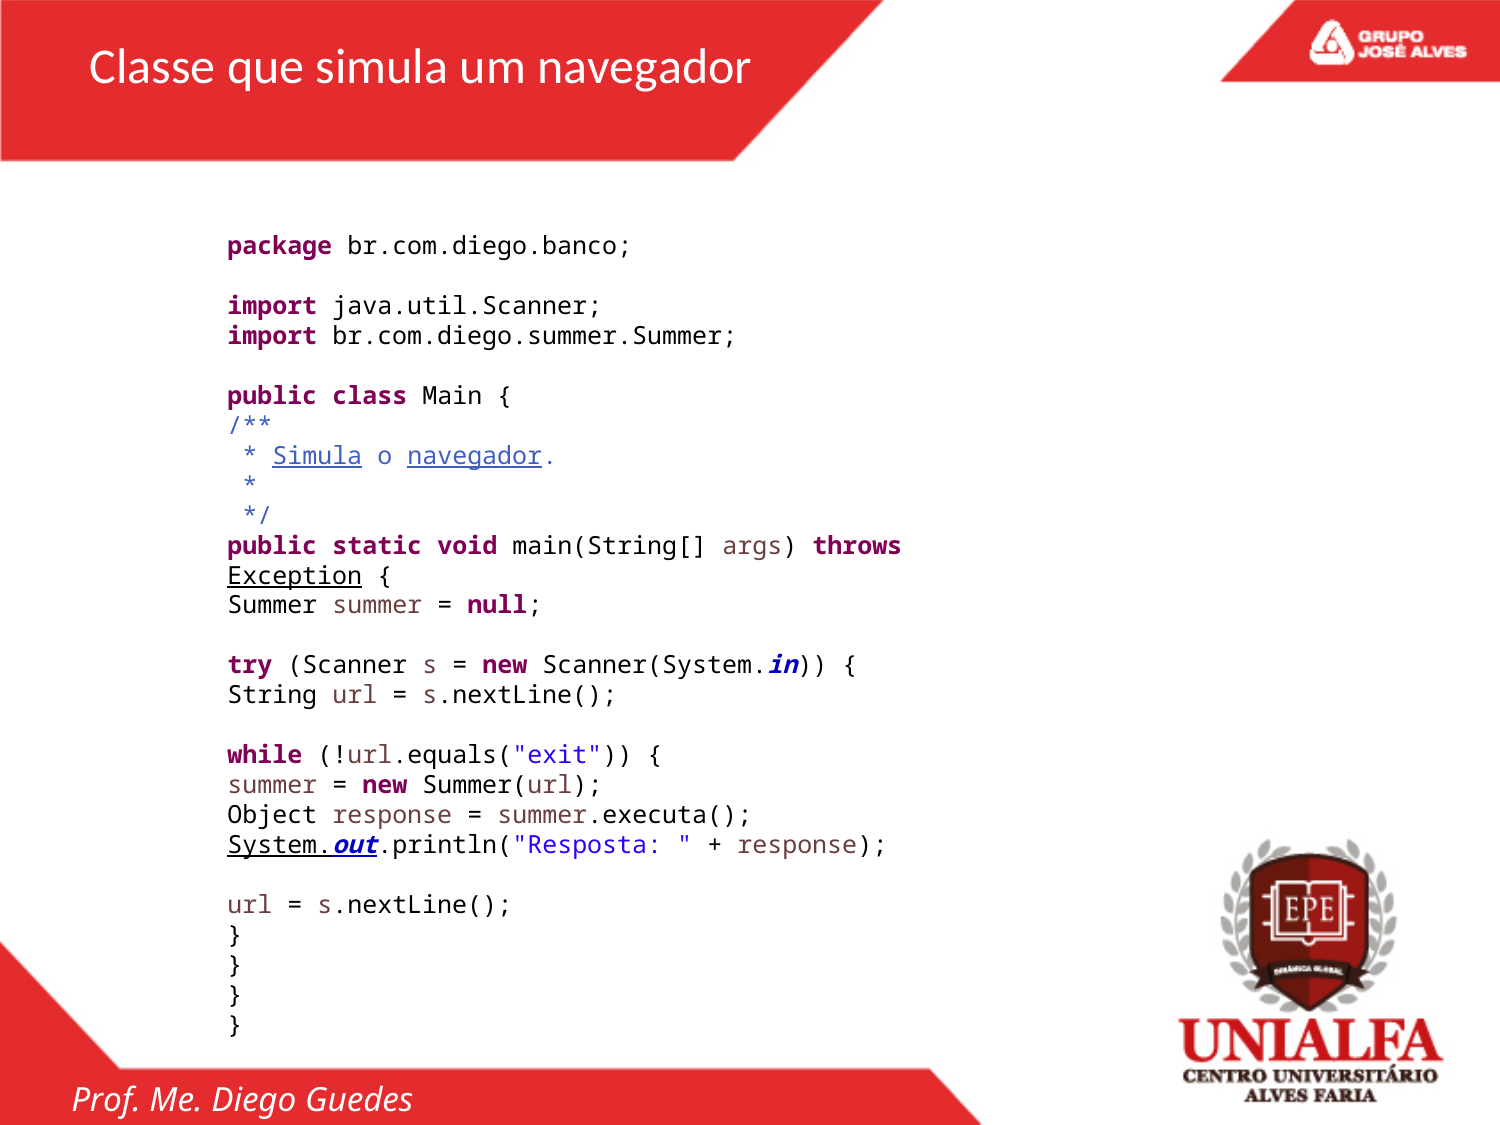

Classe que simula um navegador
package br.com.diego.banco;
import java.util.Scanner;
import br.com.diego.summer.Summer;
public class Main {
/**
 * Simula o navegador.
 *
 */
public static void main(String[] args) throws Exception {
Summer summer = null;
try (Scanner s = new Scanner(System.in)) {
String url = s.nextLine();
while (!url.equals("exit")) {
summer = new Summer(url);
Object response = summer.executa();
System.out.println("Resposta: " + response);
url = s.nextLine();
}
}
}
}
Prof. Me. Diego Guedes